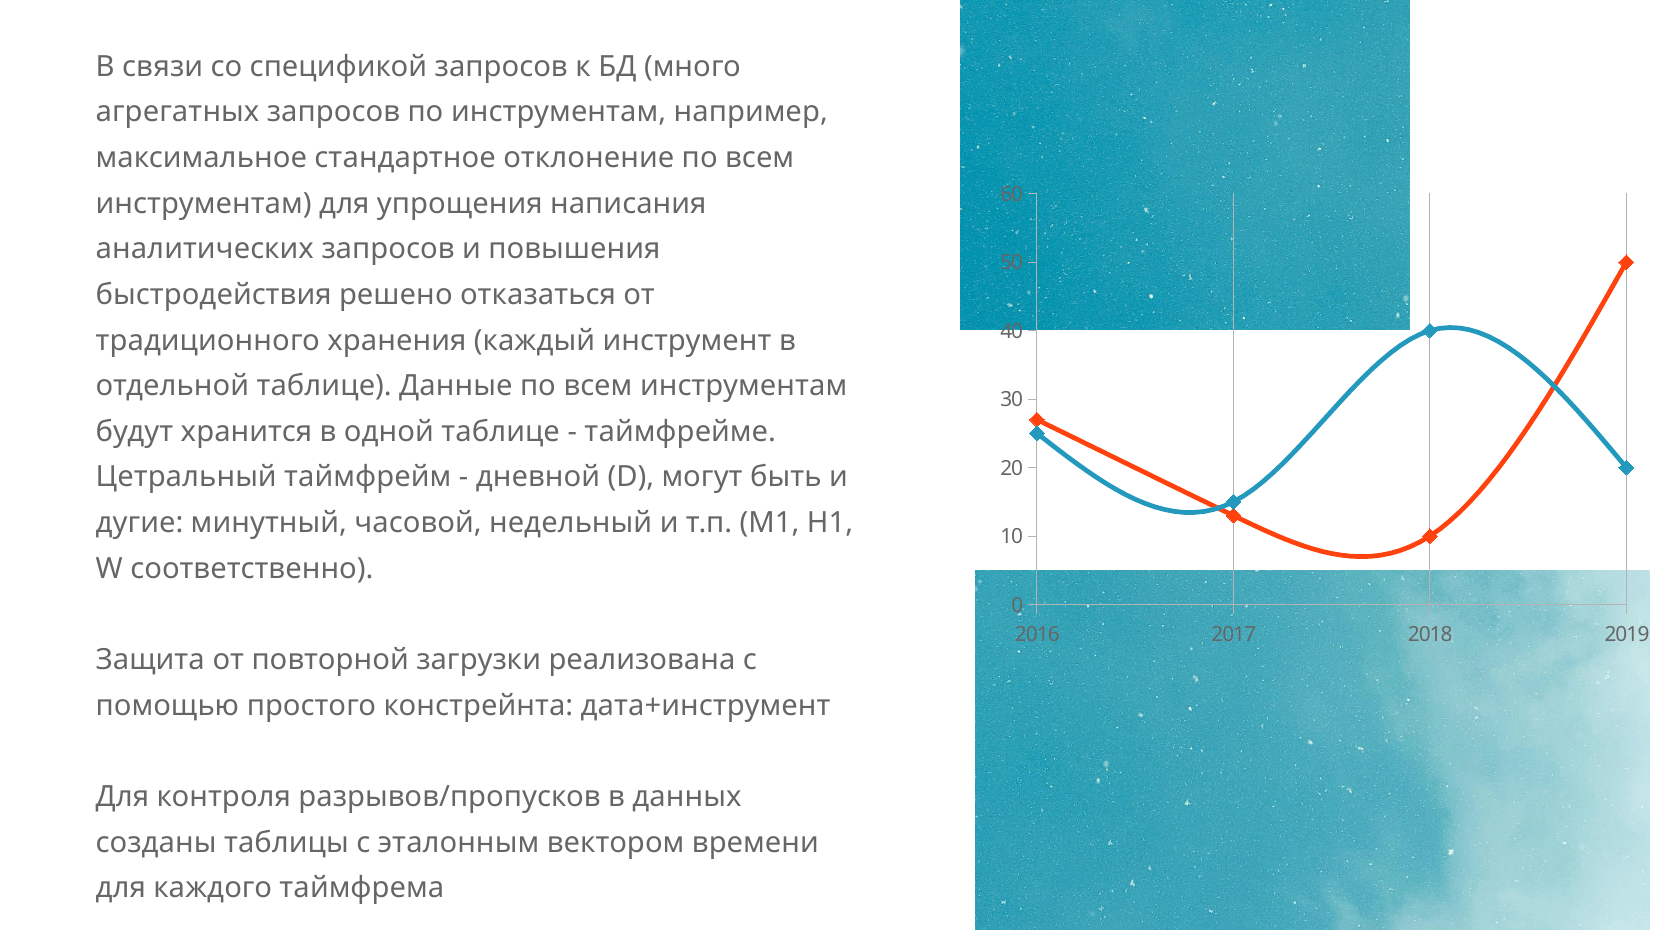

В связи со спецификой запросов к БД (много агрегатных запросов по инструментам, например, максимальное стандартное отклонение по всем инструментам) для упрощения написания аналитических запросов и повышения быстродействия решено отказаться от традиционного хранения (каждый инструмент в отдельной таблице). Данные по всем инструментам будут хранится в одной таблице - таймфрейме. Цетральный таймфрейм - дневной (D), могут быть и дугие: минутный, часовой, недельный и т.п. (M1, H1, W соответственно).
Защита от повторной загрузки реализована с помощью простого констрейнта: дата+инструмент
Для контроля разрывов/пропусков в данных созданы таблицы с эталонным вектором времени для каждого таймфрема
### Chart
| Category | Free Users | Paid Users |
|---|---|---|
| 2016 | 27.0 | 25.0 |
| 2017 | 13.0 | 15.0 |
| 2018 | 10.0 | 40.0 |
| 2019 | 50.0 | 20.0 |